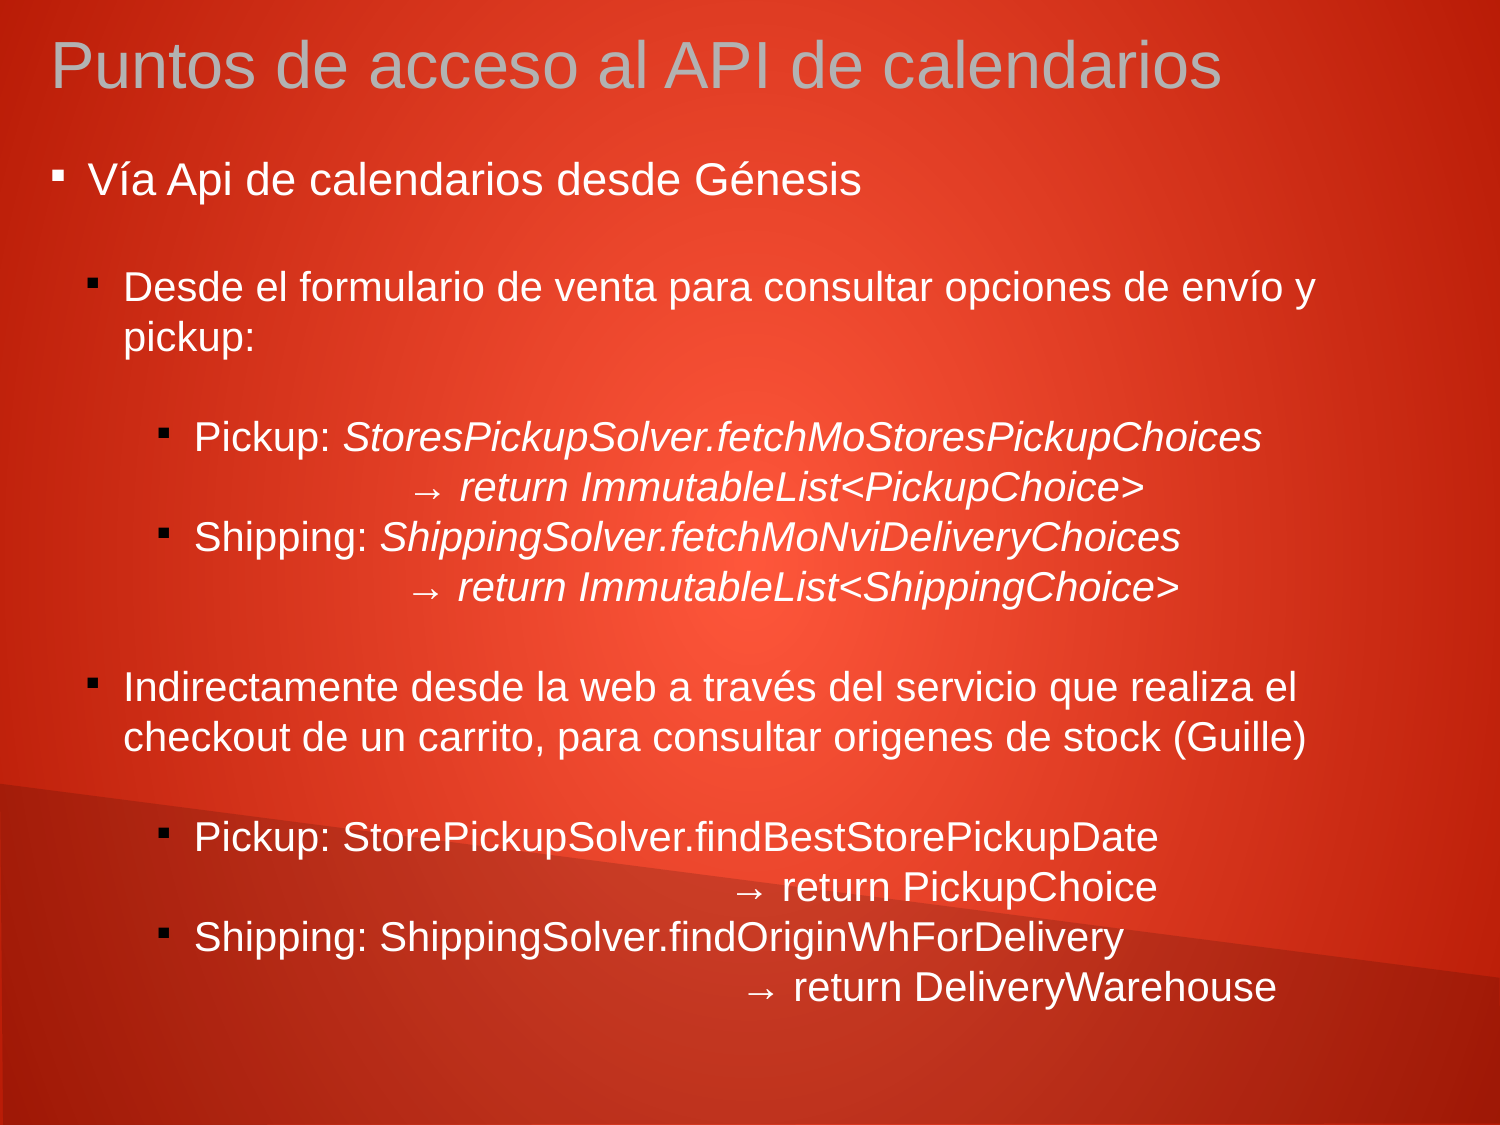

Puntos de acceso al API de calendarios
Vía Api de calendarios desde Génesis
Desde el formulario de venta para consultar opciones de envío y pickup:
Pickup: StoresPickupSolver.fetchMoStoresPickupChoices
→ return ImmutableList<PickupChoice>
Shipping: ShippingSolver.fetchMoNviDeliveryChoices
 → return ImmutableList<ShippingChoice>
Indirectamente desde la web a través del servicio que realiza el checkout de un carrito, para consultar origenes de stock (Guille)
Pickup: StorePickupSolver.findBestStorePickupDate
 → return PickupChoice
Shipping: ShippingSolver.findOriginWhForDelivery
 → return DeliveryWarehouse